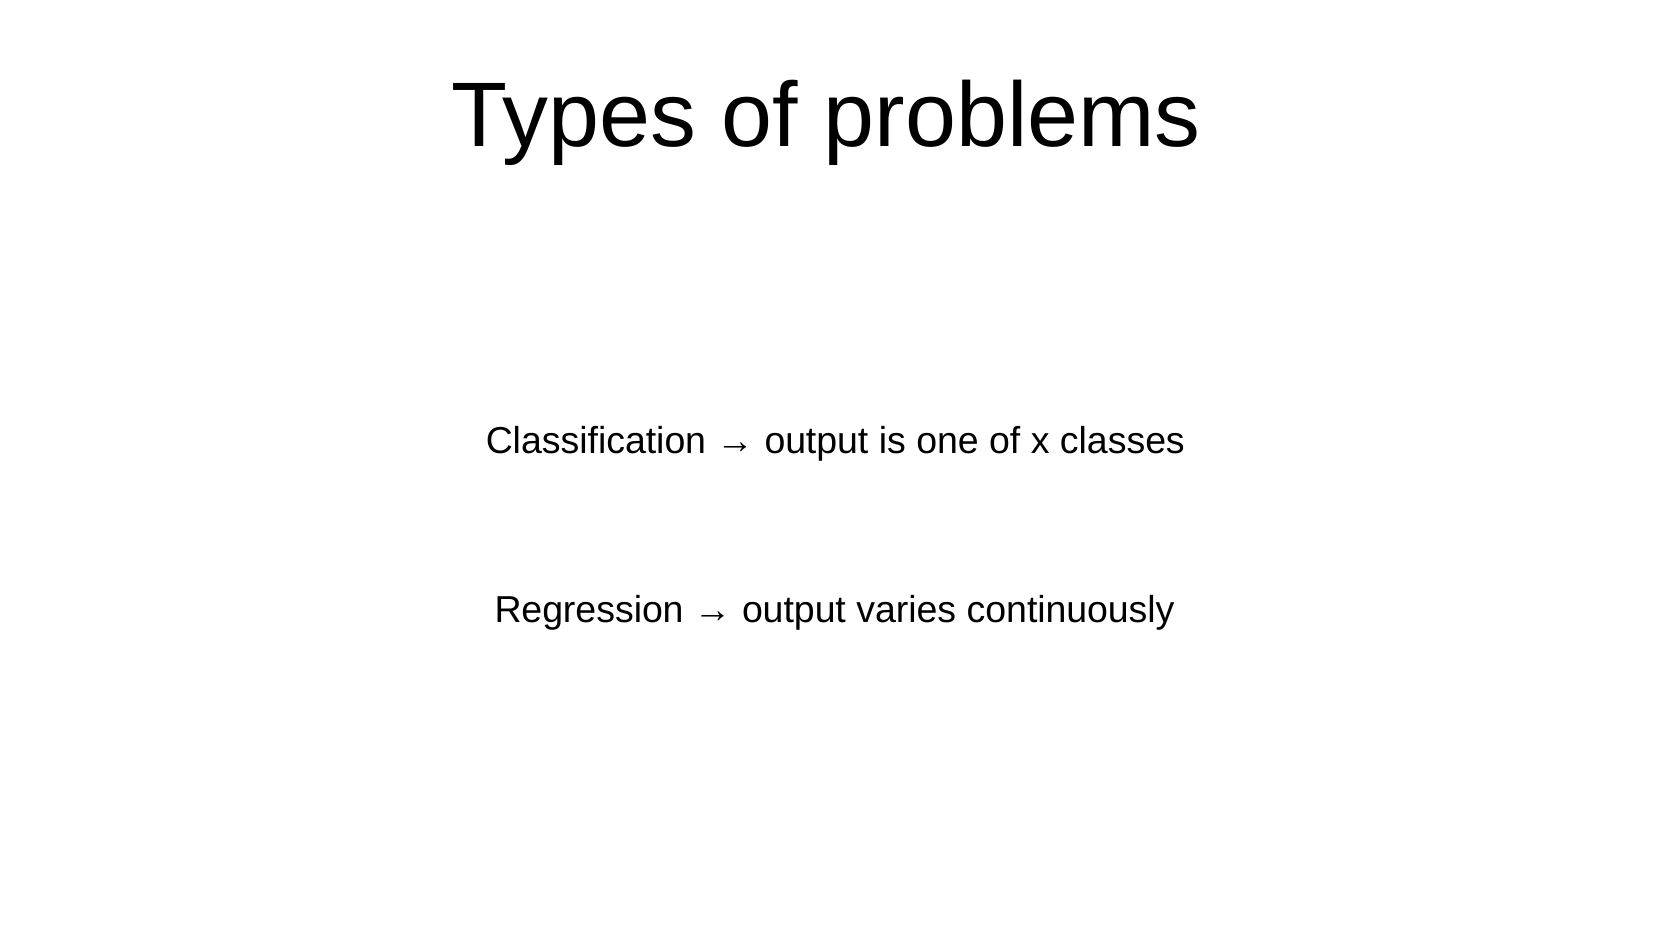

# Types of problems
Classification → output is one of x classes
Regression → output varies continuously